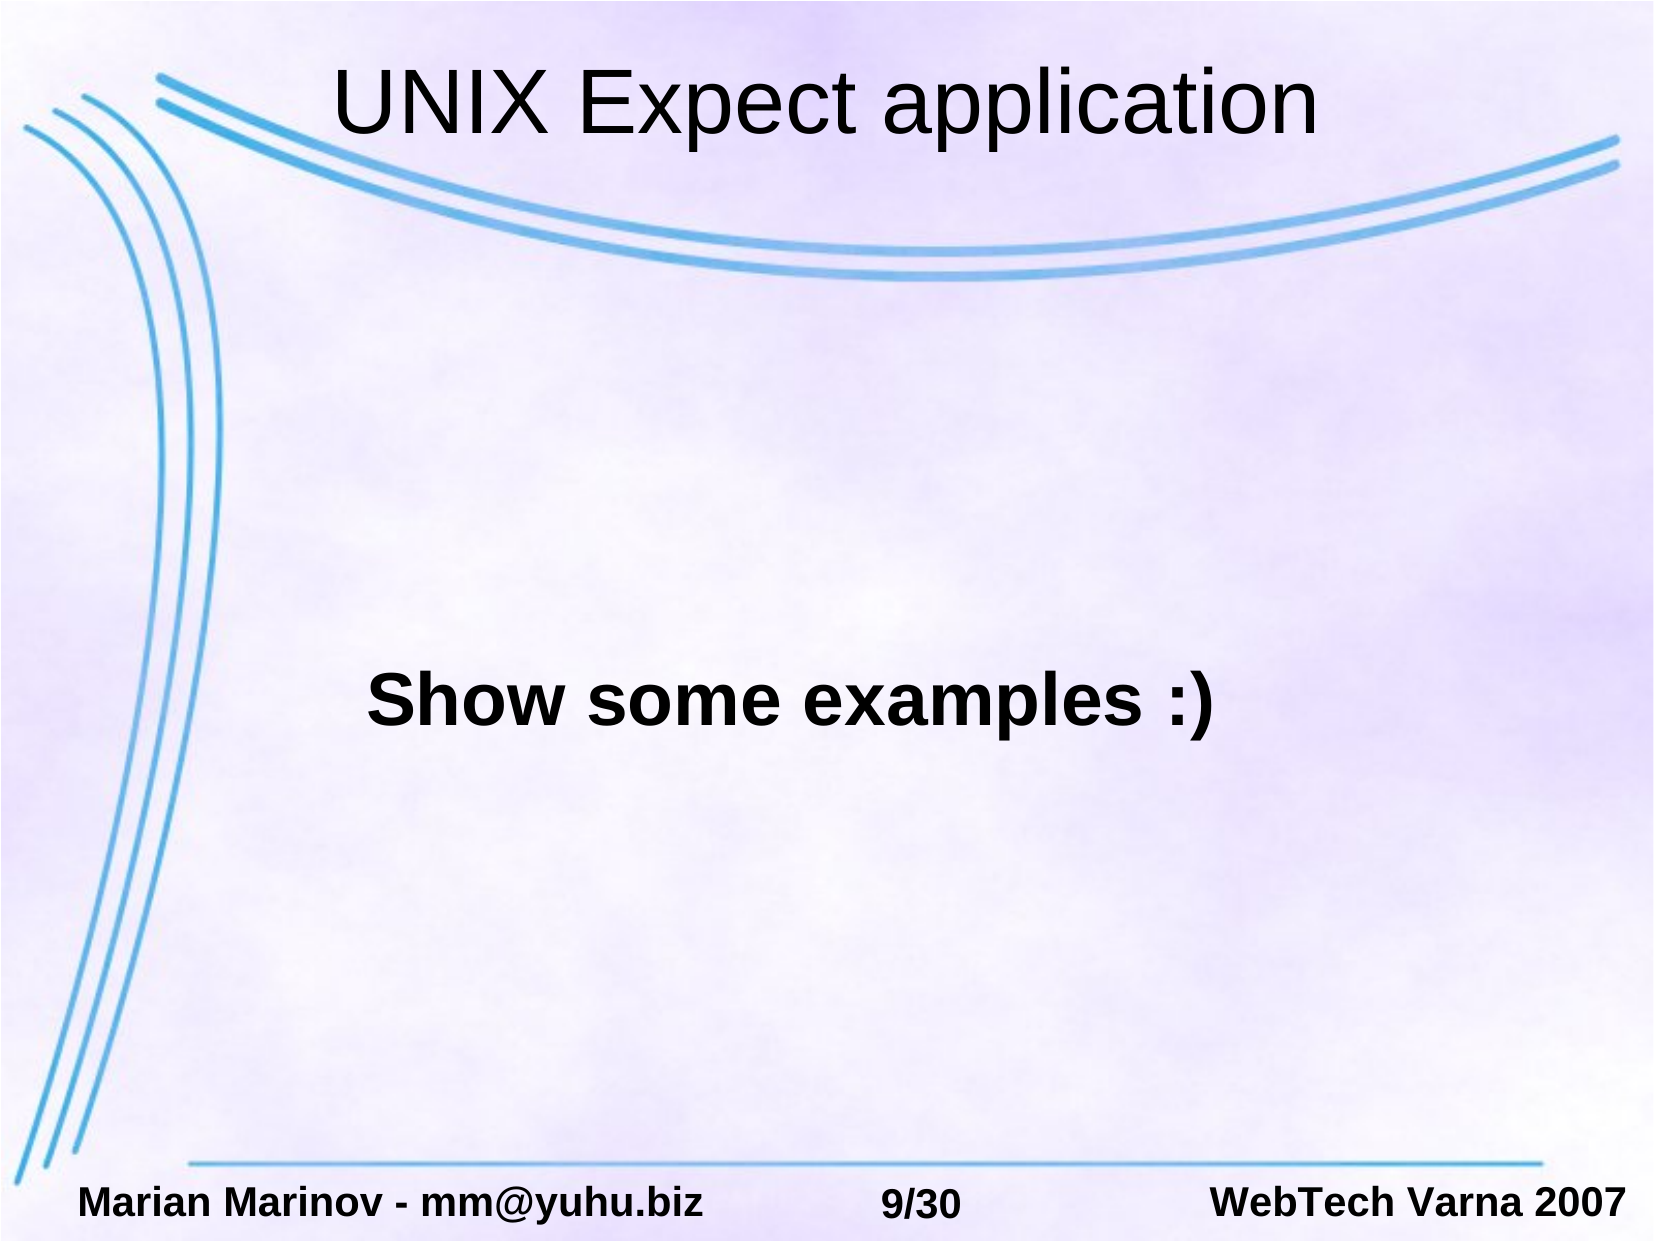

# UNIX Expect application
Show some examples :)
10
Marian Marinov - mm@yuhu.biz
WebTech Varna 2007
9/30